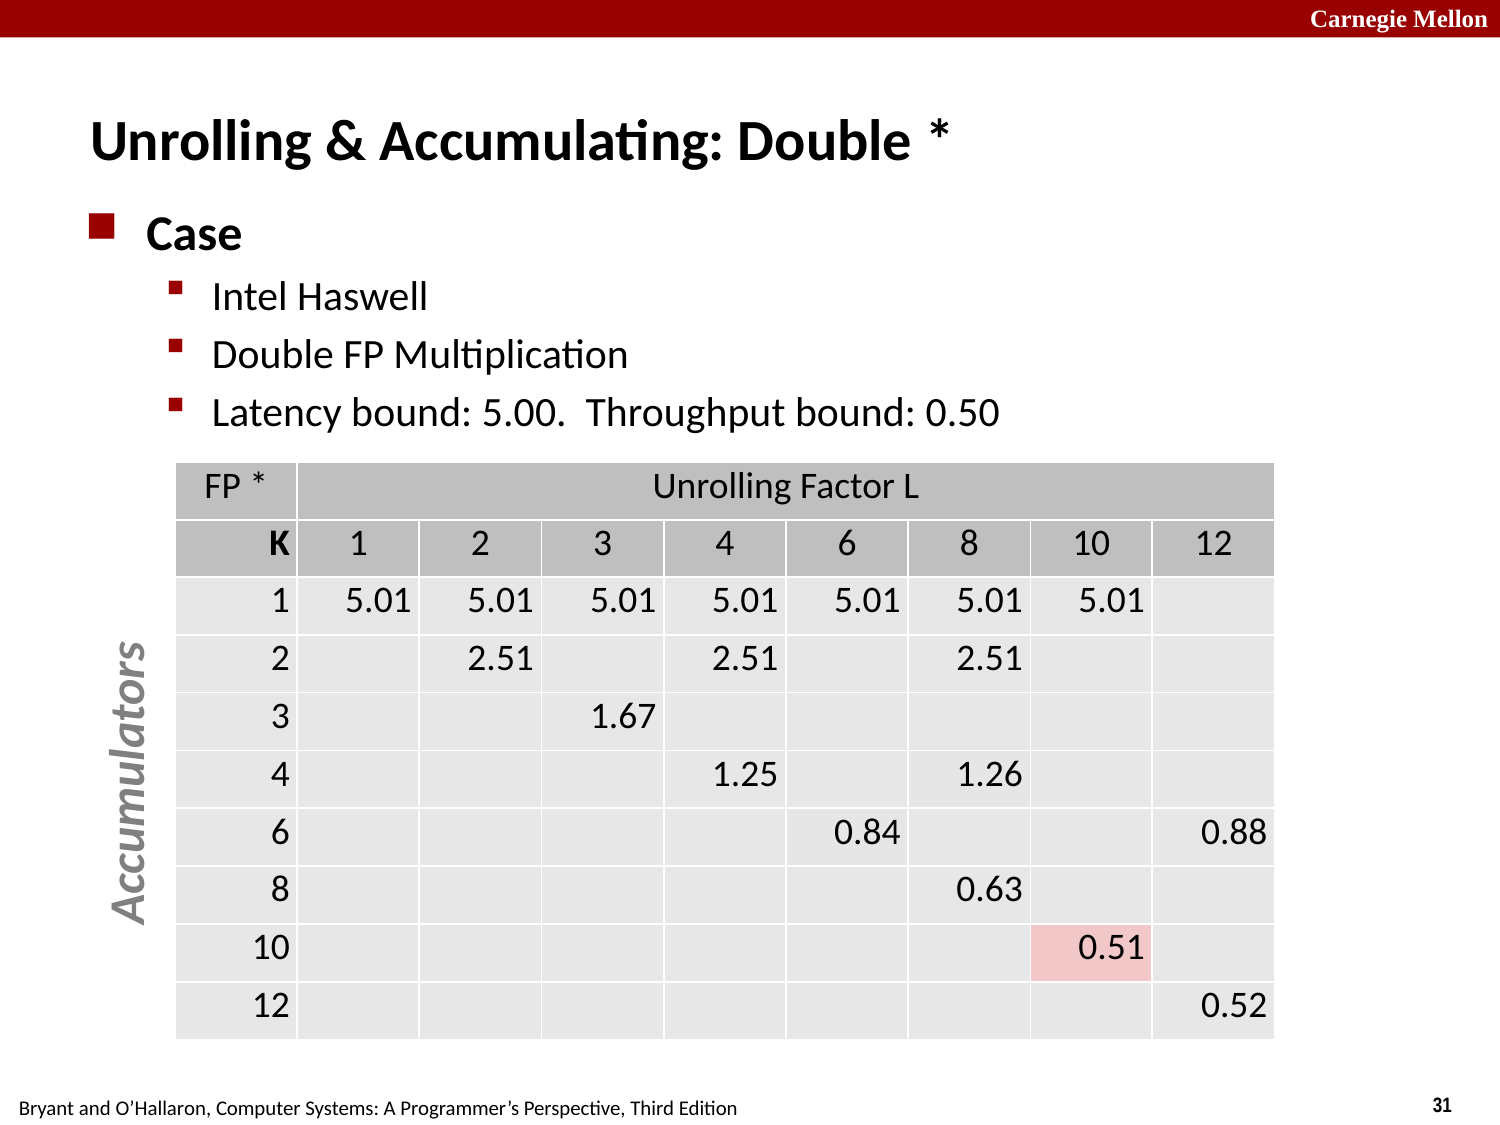

# Unrolling & Accumulating: Double *
Case
Intel Haswell
Double FP Multiplication
Latency bound: 5.00. Throughput bound: 0.50
| FP \* | Unrolling Factor L | | | | | | | |
| --- | --- | --- | --- | --- | --- | --- | --- | --- |
| K | 1 | 2 | 3 | 4 | 6 | 8 | 10 | 12 |
| 1 | 5.01 | 5.01 | 5.01 | 5.01 | 5.01 | 5.01 | 5.01 | |
| 2 | | 2.51 | | 2.51 | | 2.51 | | |
| 3 | | | 1.67 | | | | | |
| 4 | | | | 1.25 | | 1.26 | | |
| 6 | | | | | 0.84 | | | 0.88 |
| 8 | | | | | | 0.63 | | |
| 10 | | | | | | | 0.51 | |
| 12 | | | | | | | | 0.52 |
Accumulators